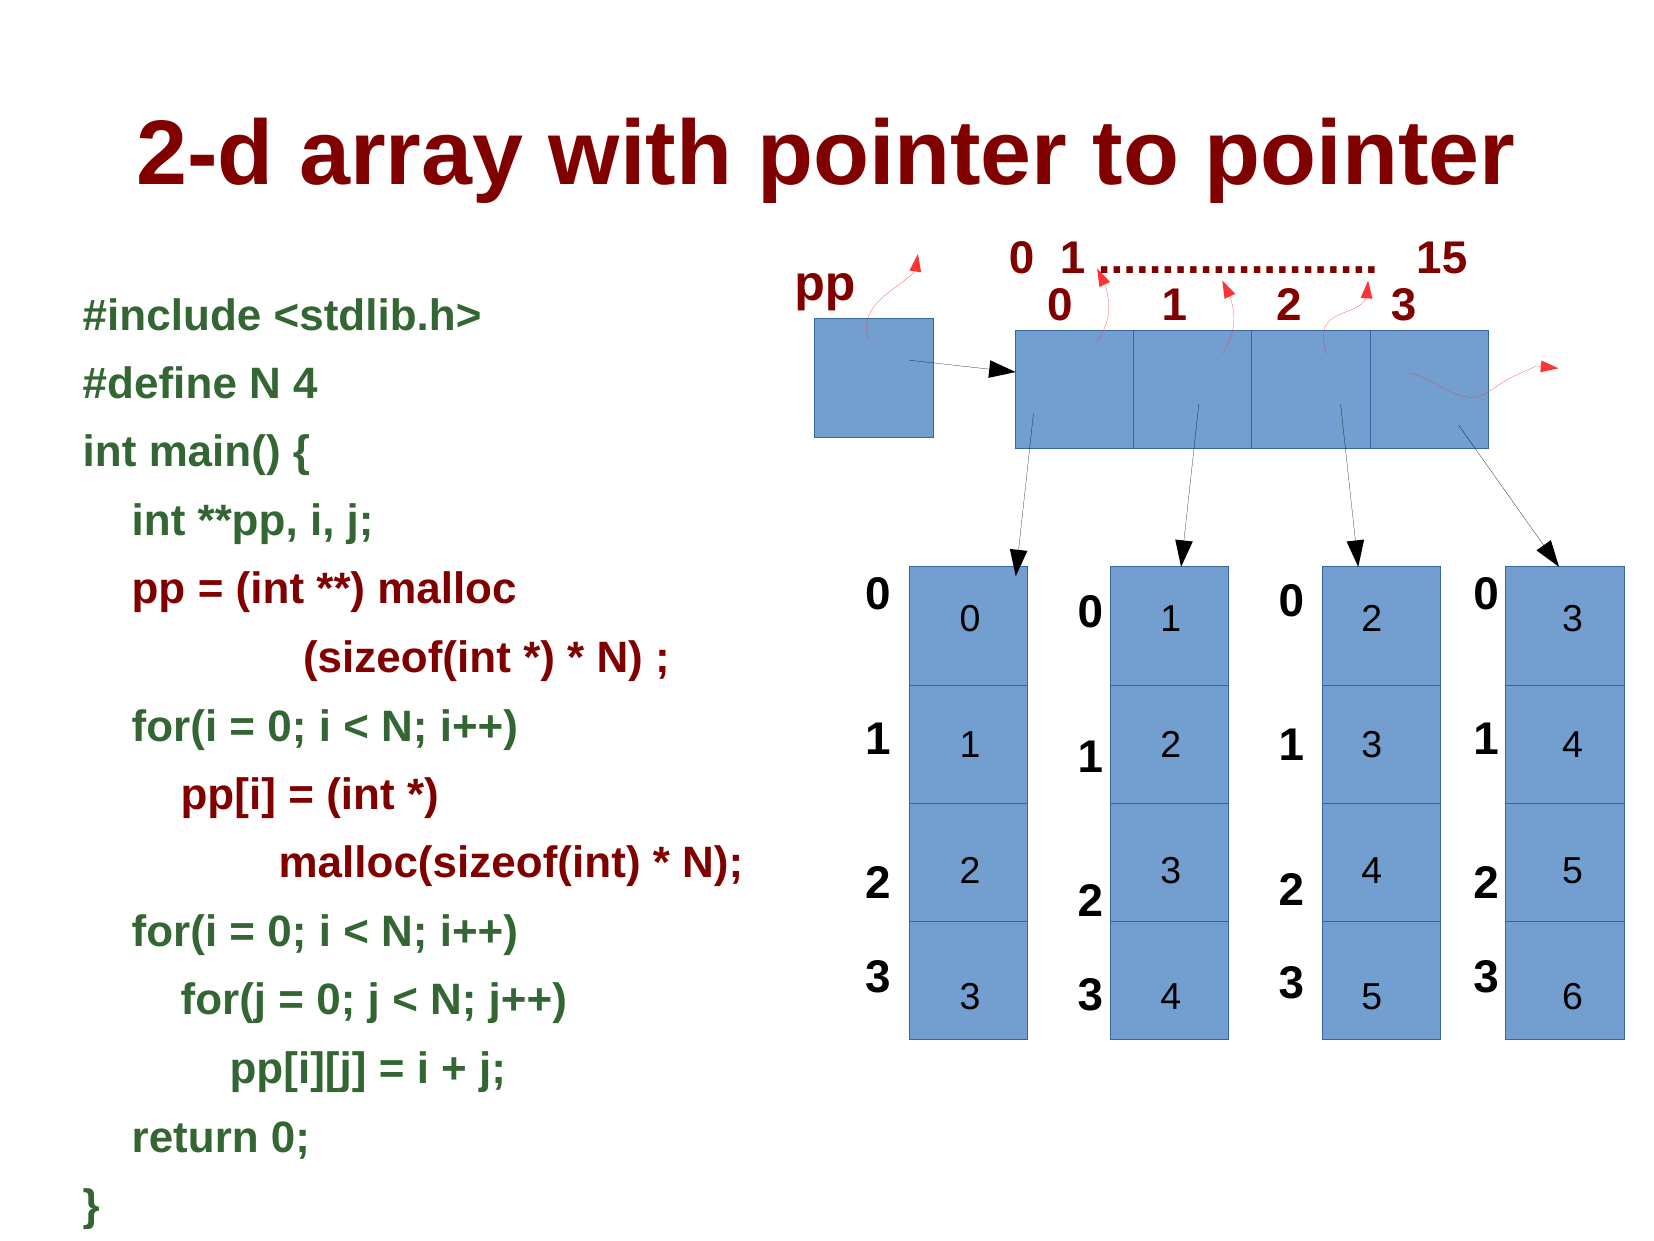

# 2-d array with pointer to pointer
 0 1 ...................... 15
pp
 0 1 2 3
#include <stdlib.h>
#define N 4
int main() {
 int **pp, i, j;
 pp = (int **) malloc
 (sizeof(int *) * N) ;
 for(i = 0; i < N; i++)
 pp[i] = (int *)
 malloc(sizeof(int) * N);
 for(i = 0; i < N; i++)
 for(j = 0; j < N; j++)
 pp[i][j] = i + j;
 return 0;
}
0
1
2
3
0
1
2
3
0
1
2
3
0
1
2
3
0
1
2
3
1
2
3
4
2
3
4
5
3
4
5
6